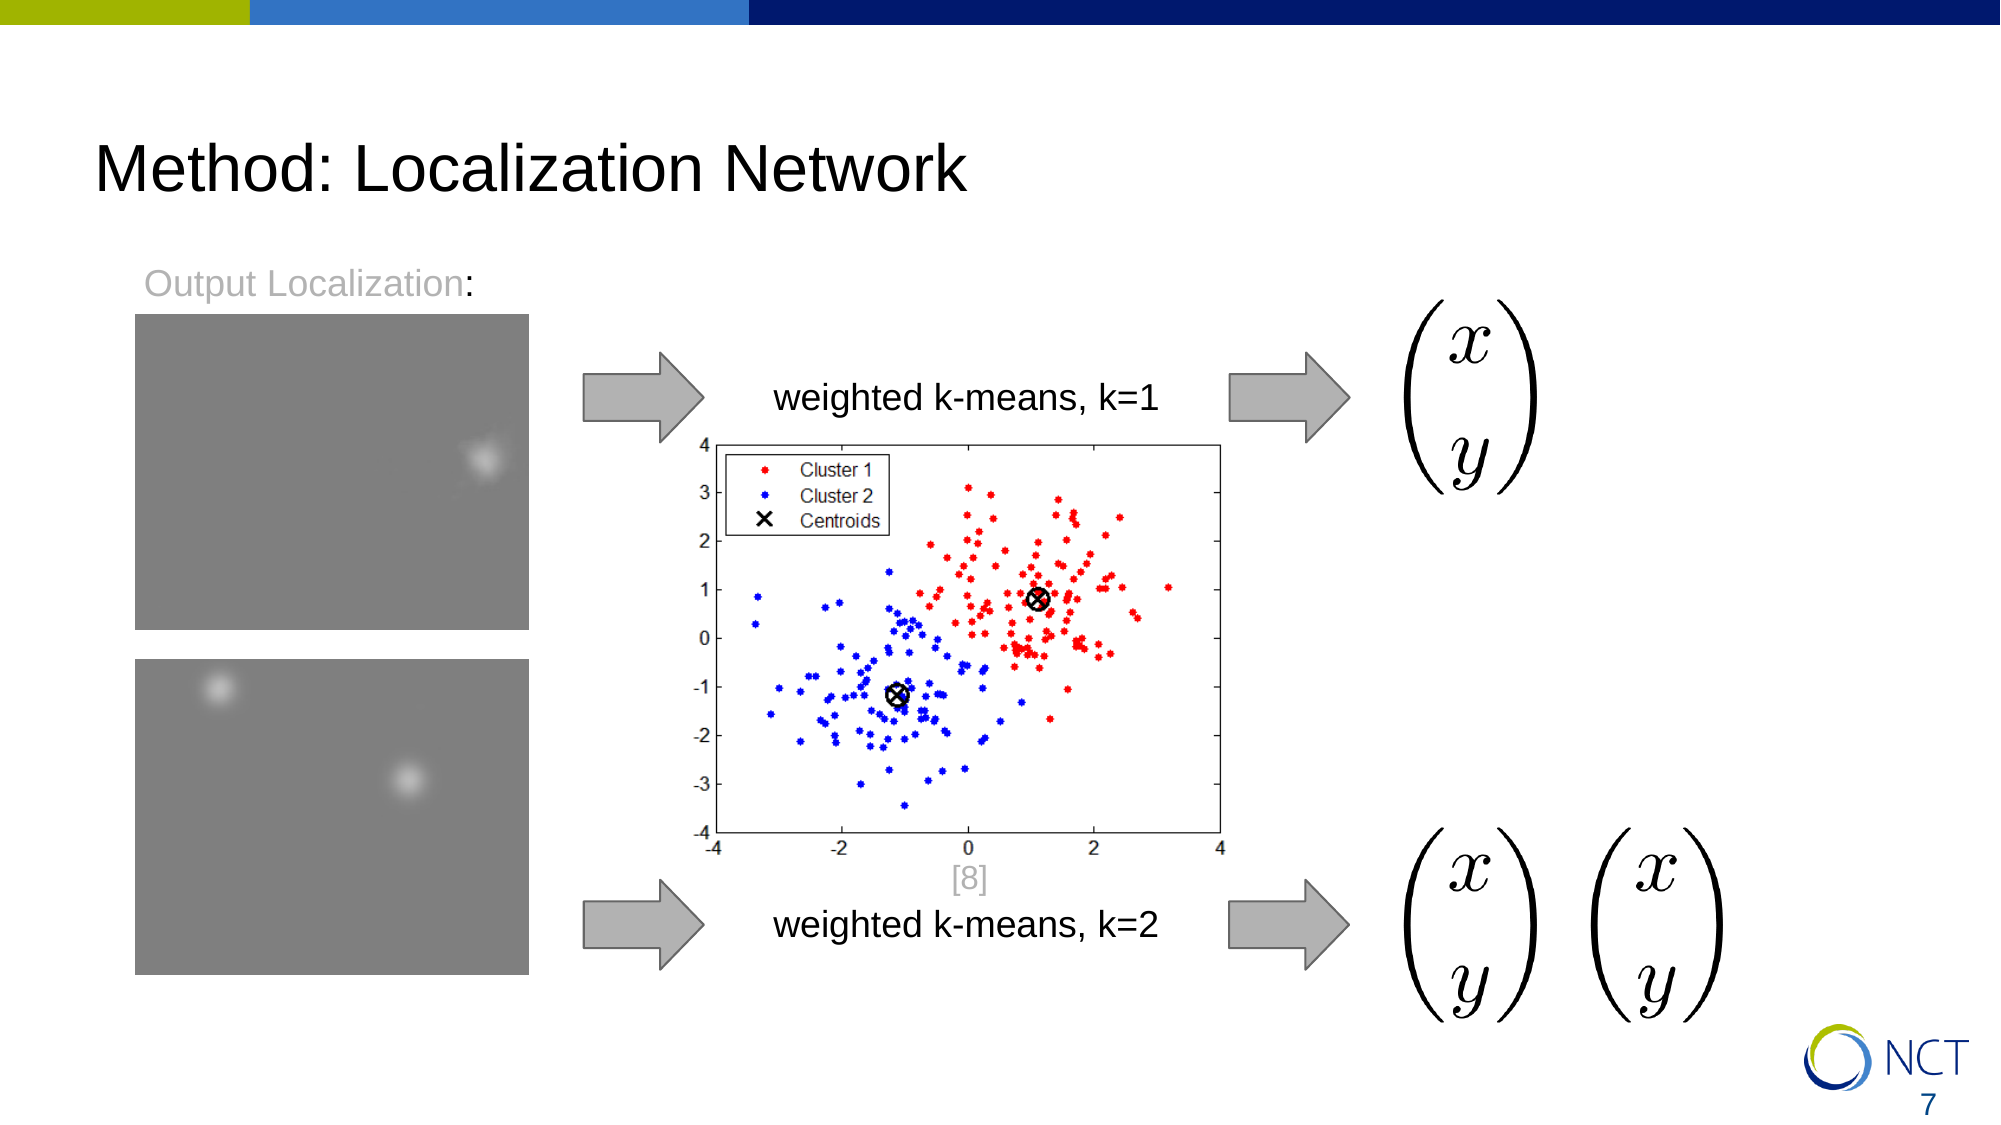

# Method: Localization Network
Output Localization:
weighted k-means, k=1
[8]
weighted k-means, k=2
7